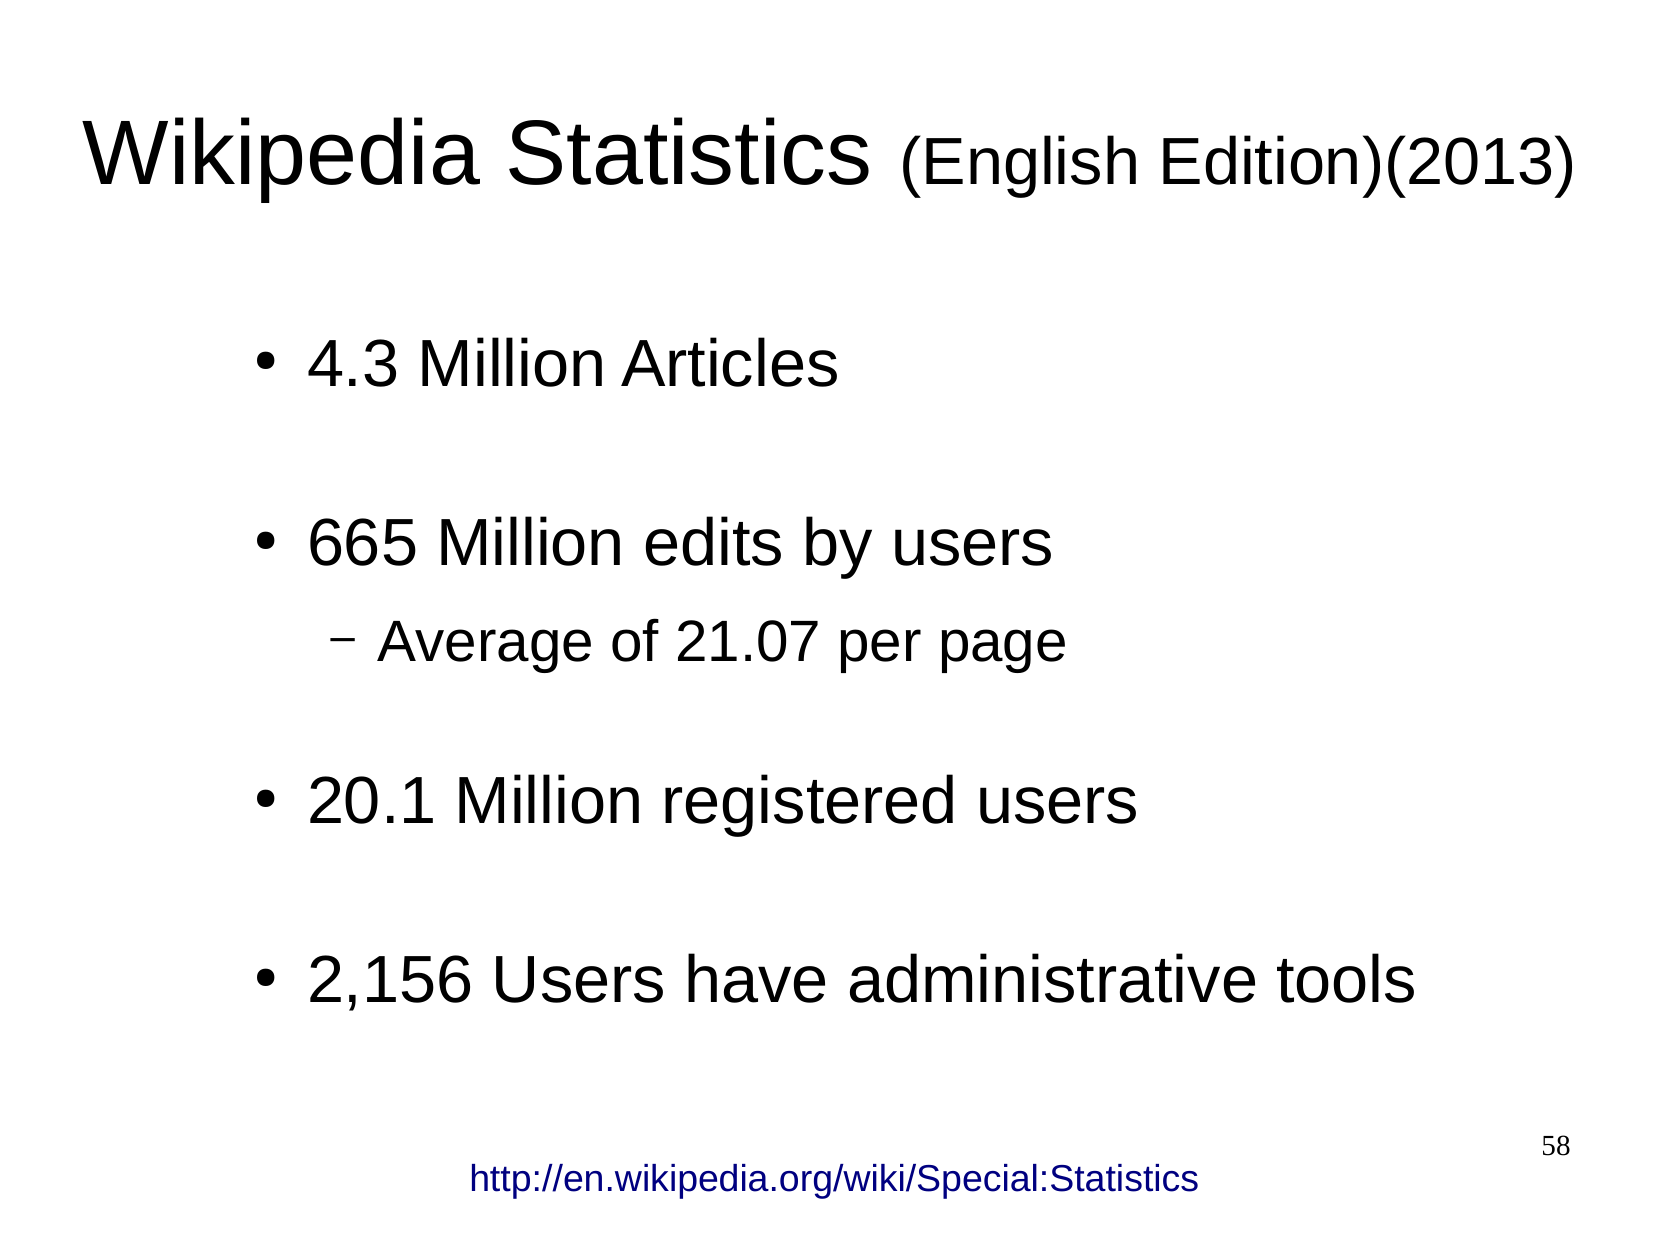

# Wikipedia Statistics (English Edition)(2013)
4.3 Million Articles
665 Million edits by users
Average of 21.07 per page
20.1 Million registered users
2,156 Users have administrative tools
58
http://en.wikipedia.org/wiki/Special:Statistics